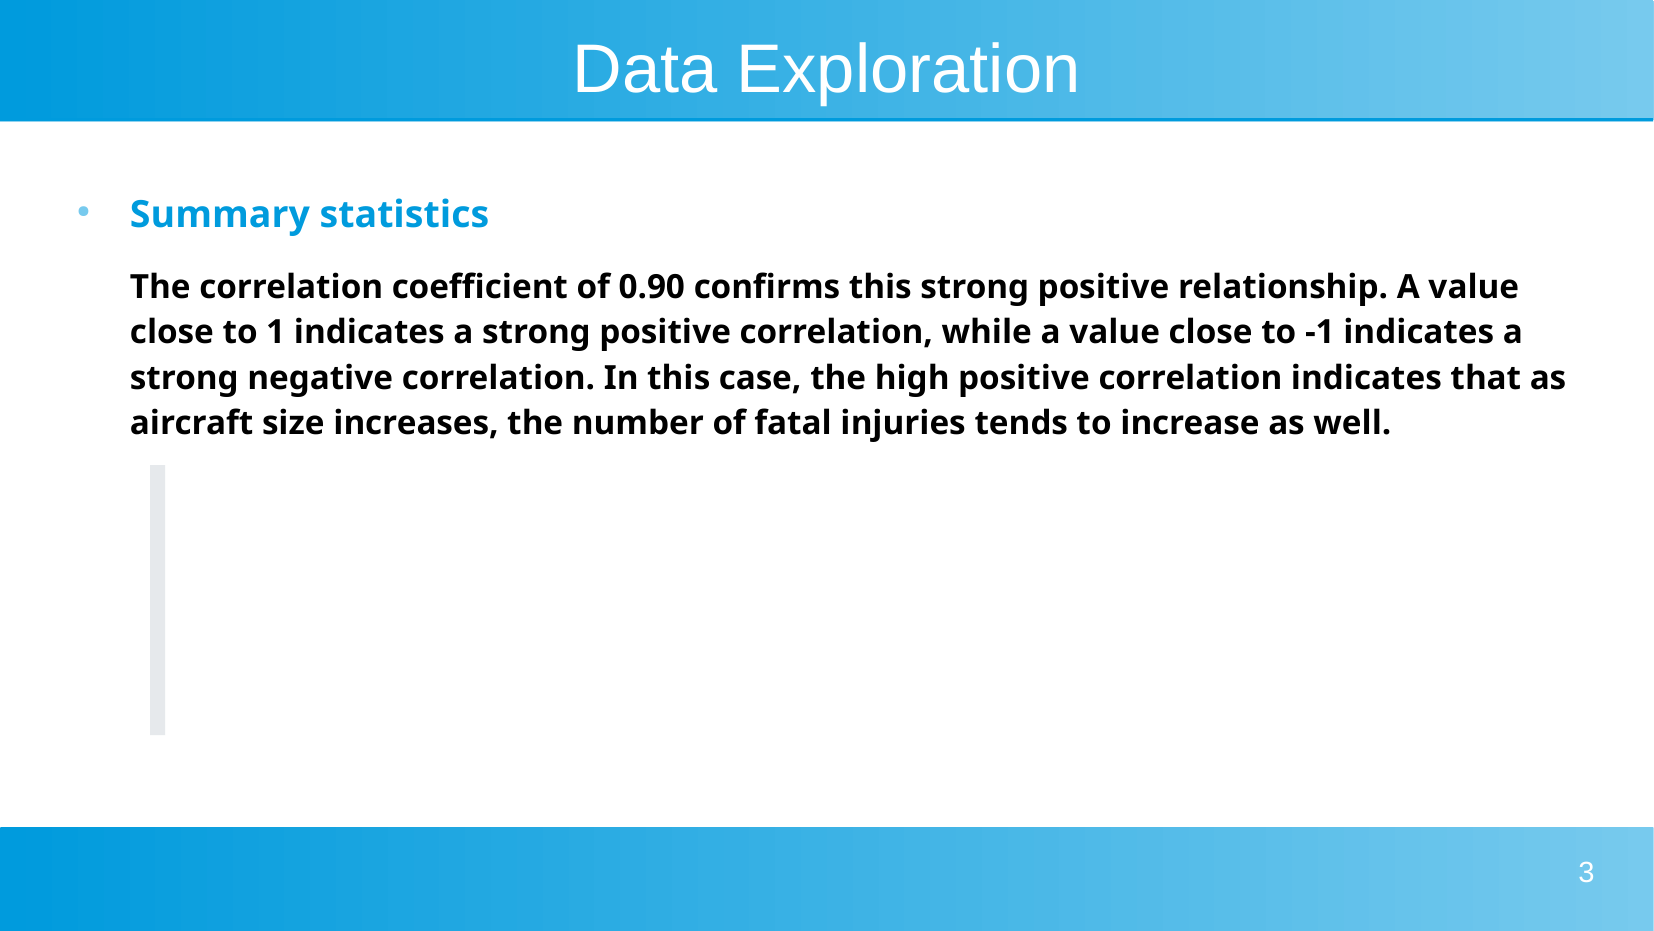

# Data Exploration
Summary statistics
The correlation coefficient of 0.90 confirms this strong positive relationship. A value close to 1 indicates a strong positive correlation, while a value close to -1 indicates a strong negative correlation. In this case, the high positive correlation indicates that as aircraft size increases, the number of fatal injuries tends to increase as well.
3